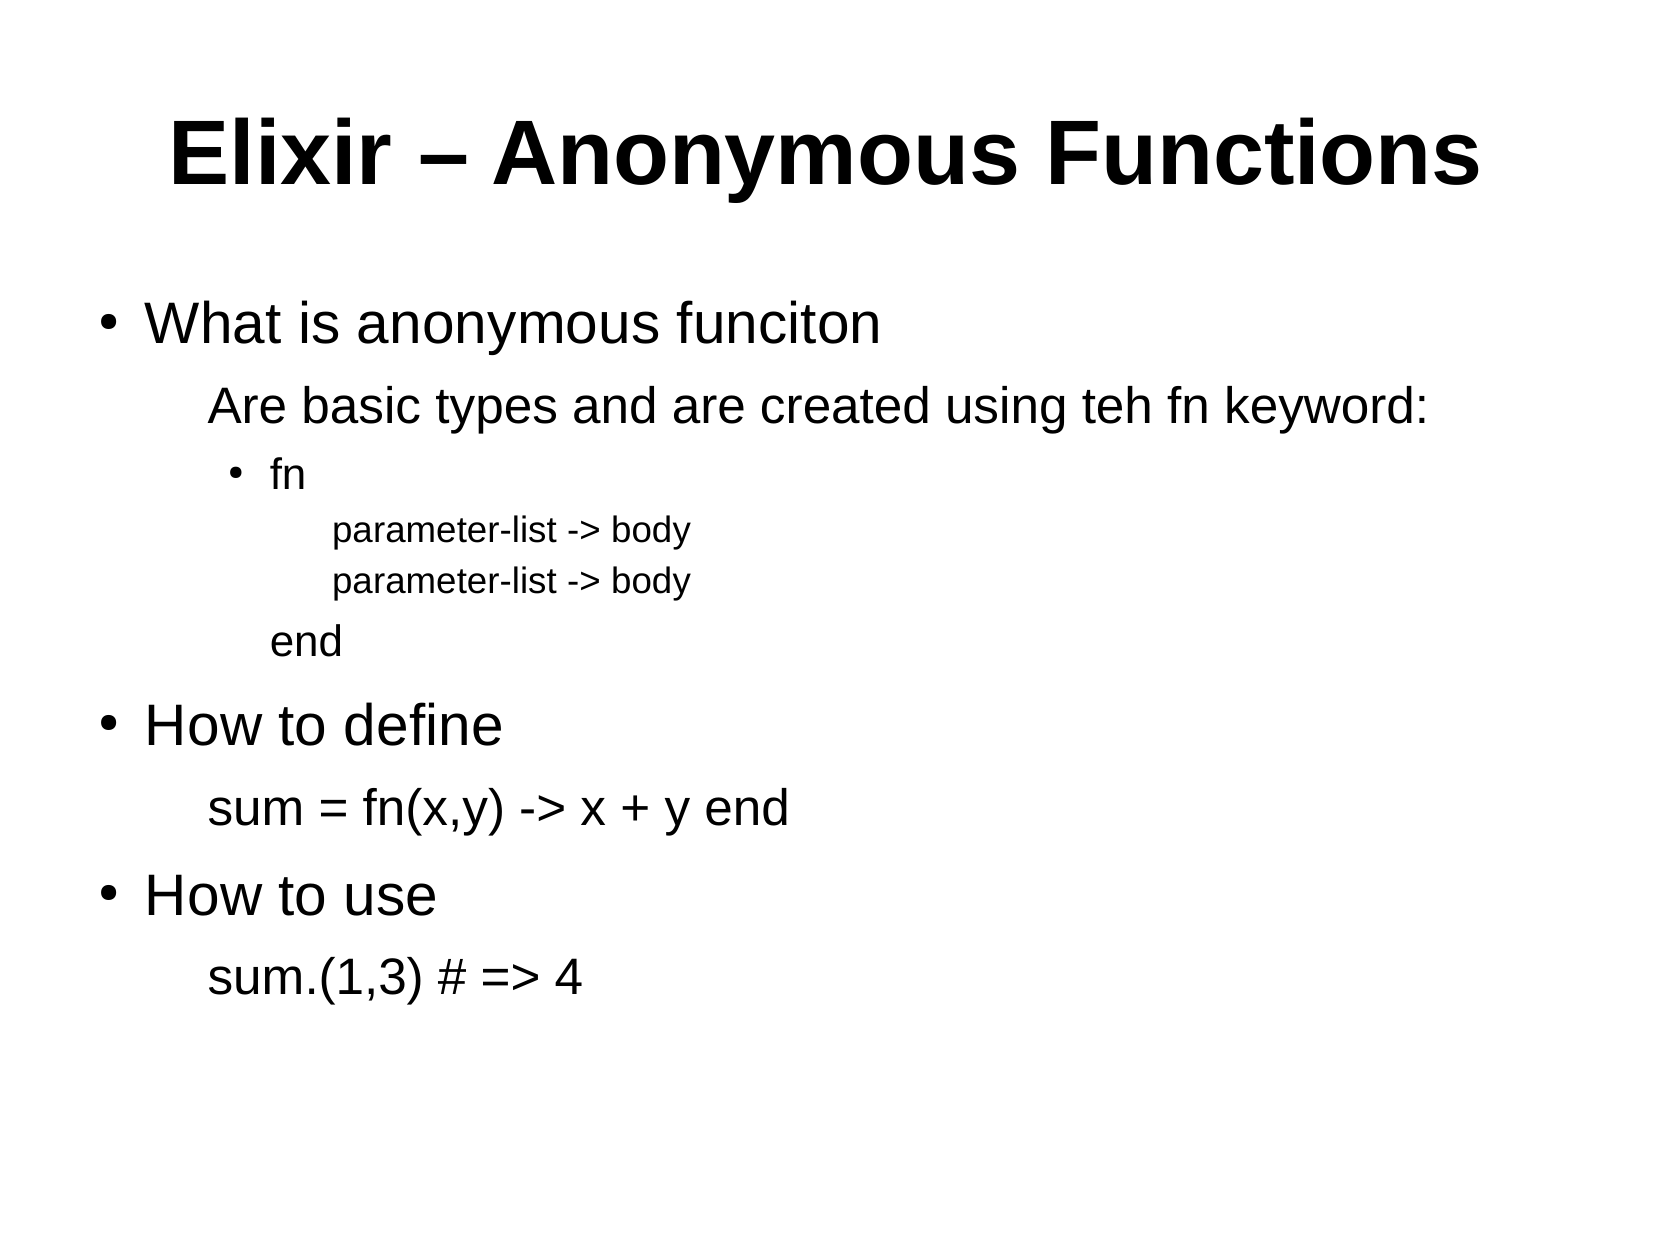

# Elixir – Anonymous Functions
What is anonymous funciton
Are basic types and are created using teh fn keyword:
fn
parameter-list -> body
parameter-list -> body
end
How to define
sum = fn(x,y) -> x + y end
How to use
sum.(1,3) # => 4